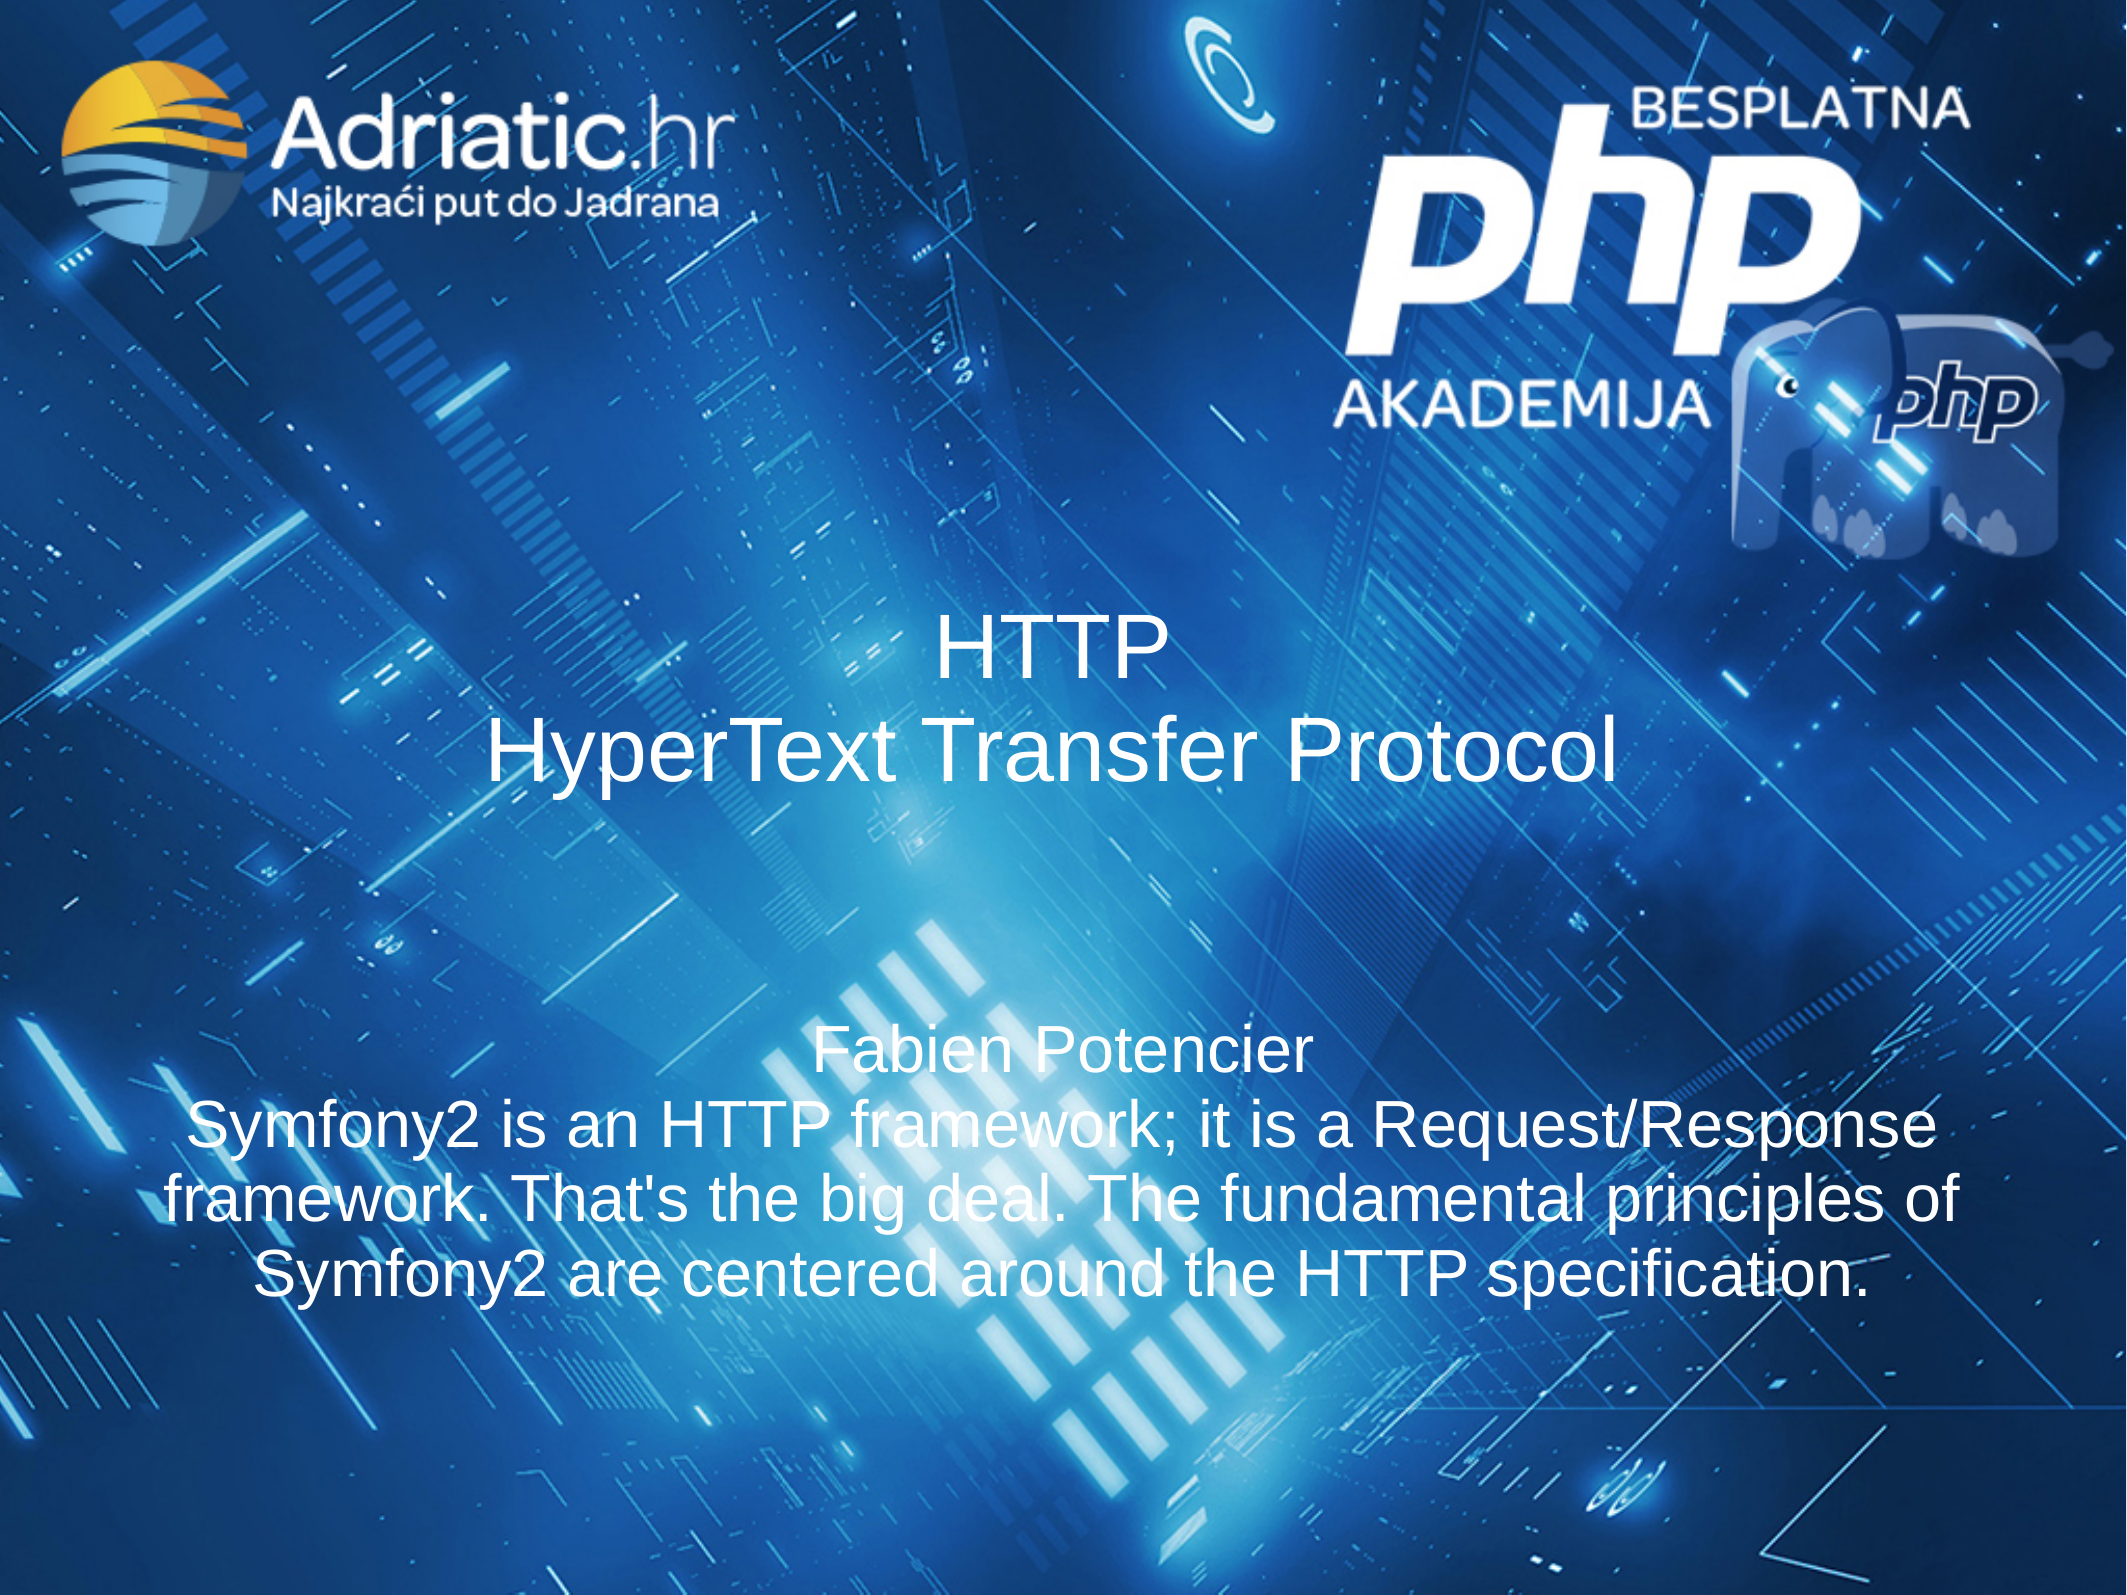

# HTTP HyperText Transfer Protocol
Fabien Potencier
Symfony2 is an HTTP framework; it is a Request/Response framework. That's the big deal. The fundamental principles of Symfony2 are centered around the HTTP specification.